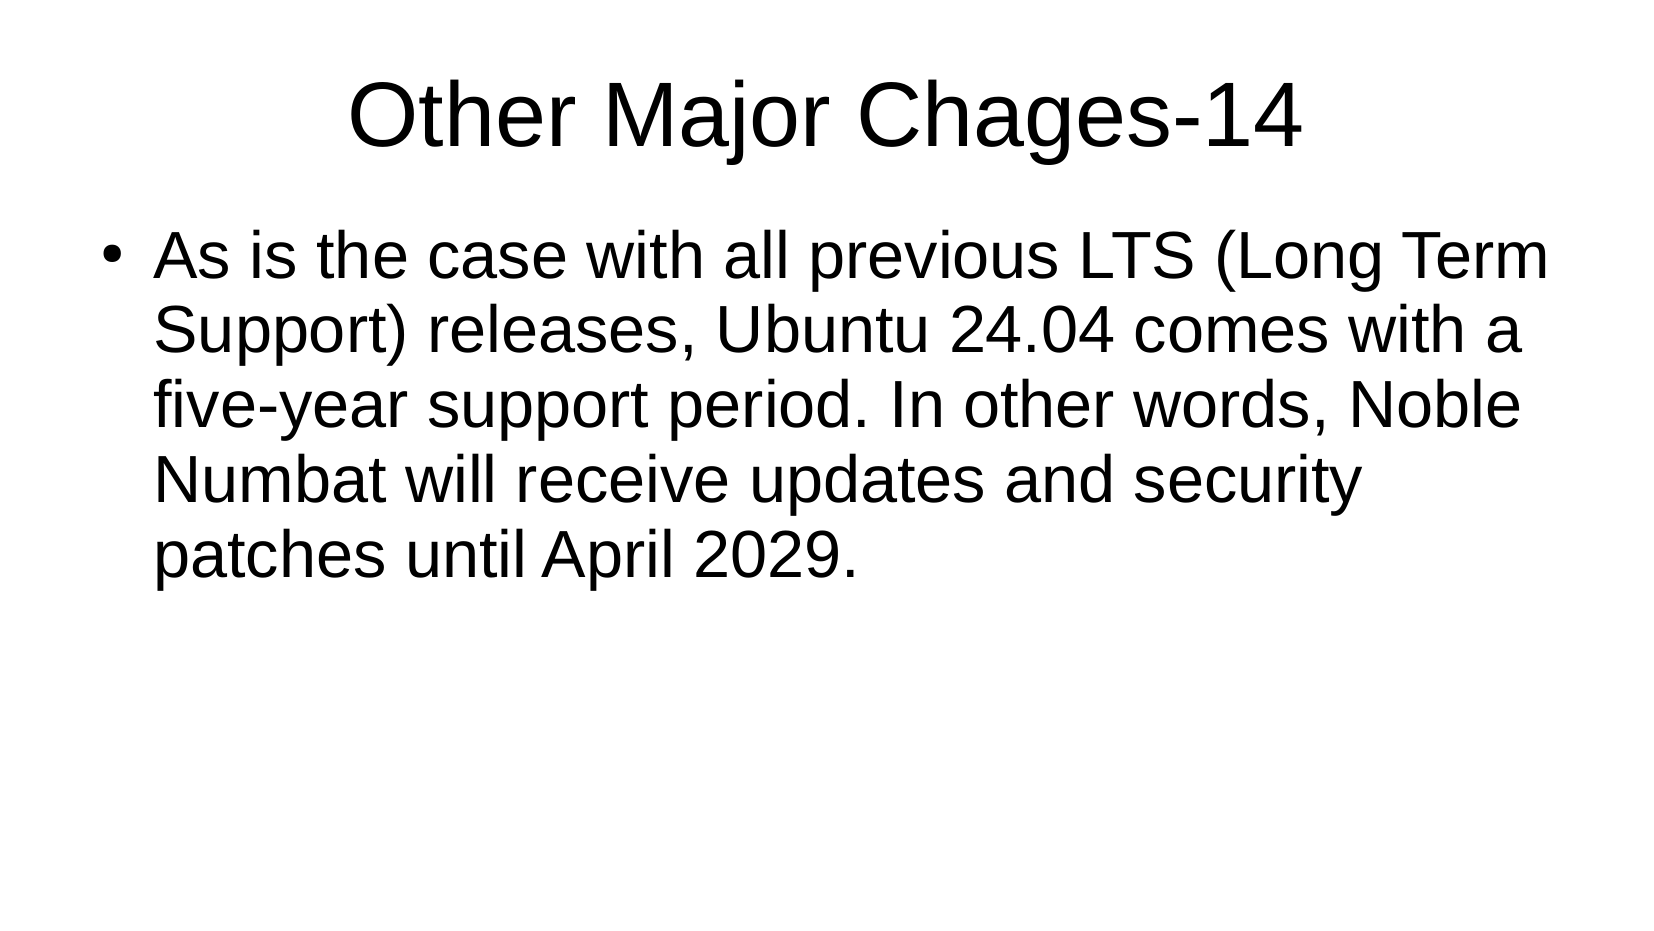

# Other Major Chages-14
As is the case with all previous LTS (Long Term Support) releases, Ubuntu 24.04 comes with a five-year support period. In other words, Noble Numbat will receive updates and security patches until April 2029.